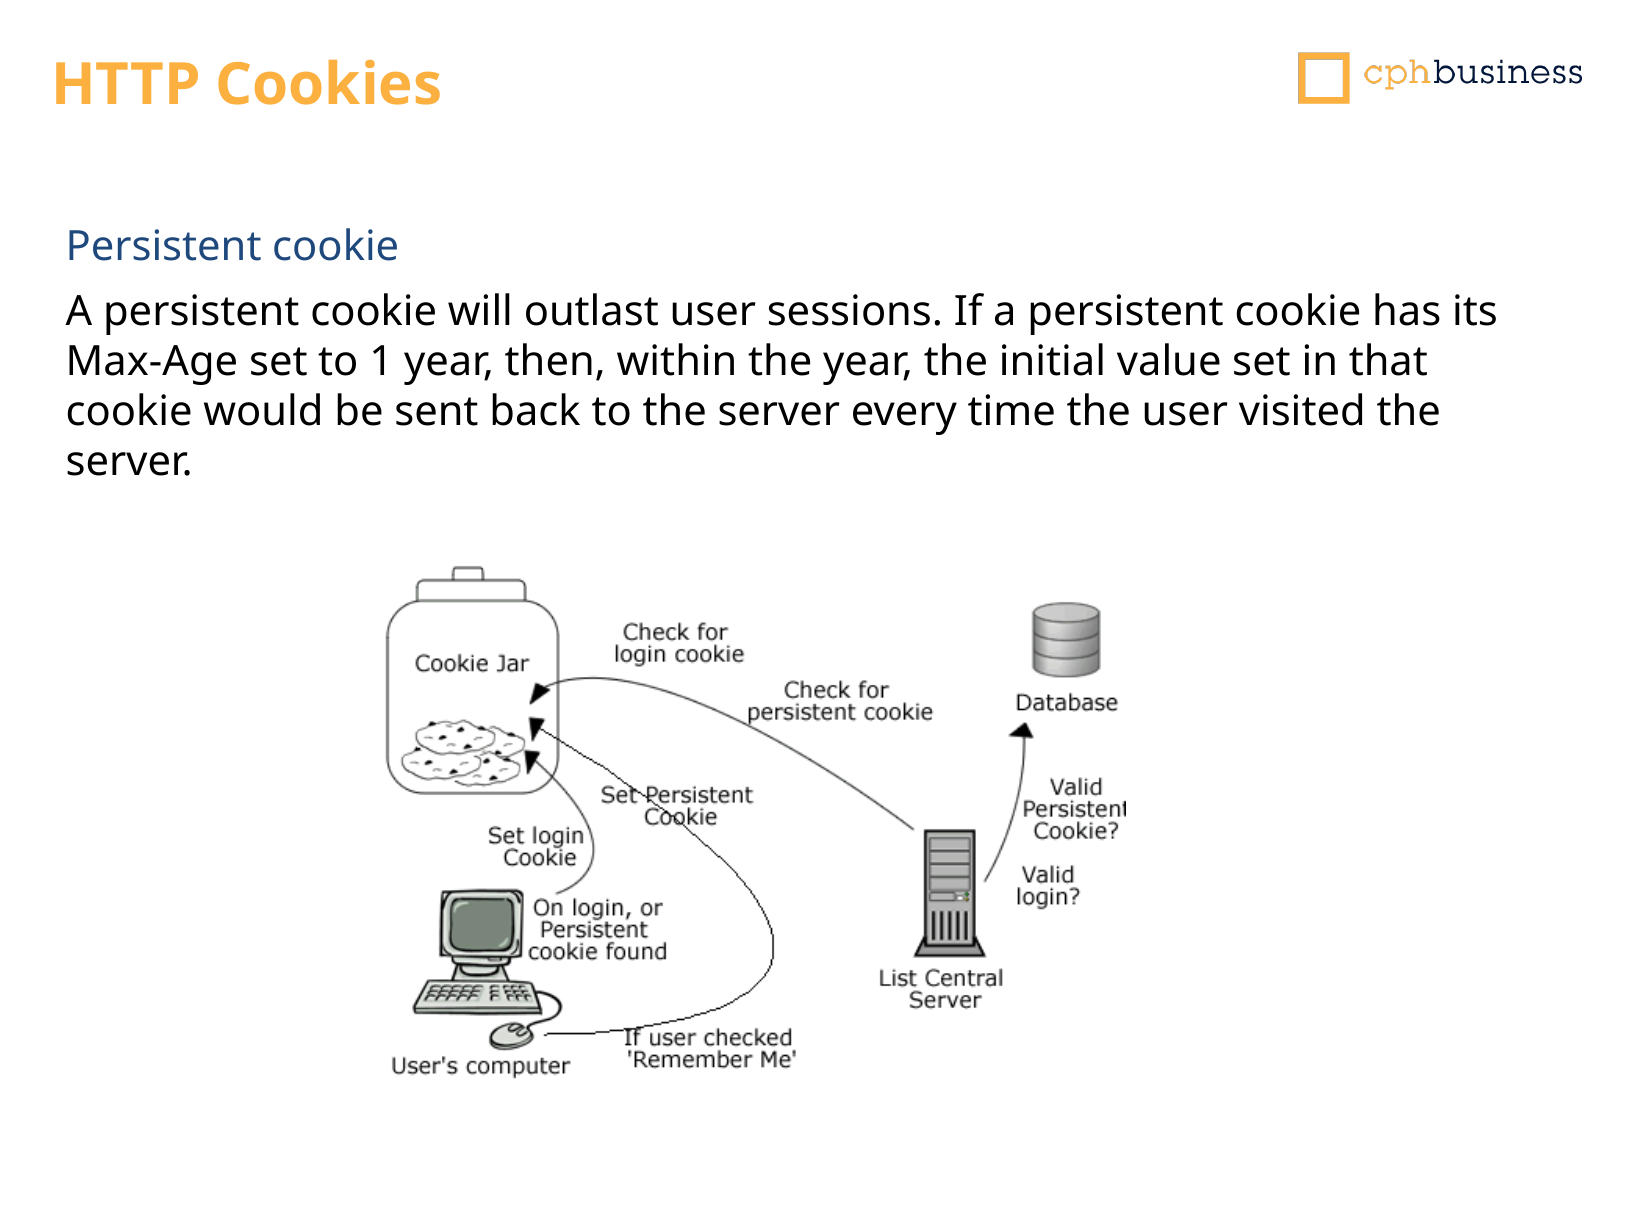

HTTP Cookies
Persistent cookie
A persistent cookie will outlast user sessions. If a persistent cookie has its Max-Age set to 1 year, then, within the year, the initial value set in that cookie would be sent back to the server every time the user visited the server.